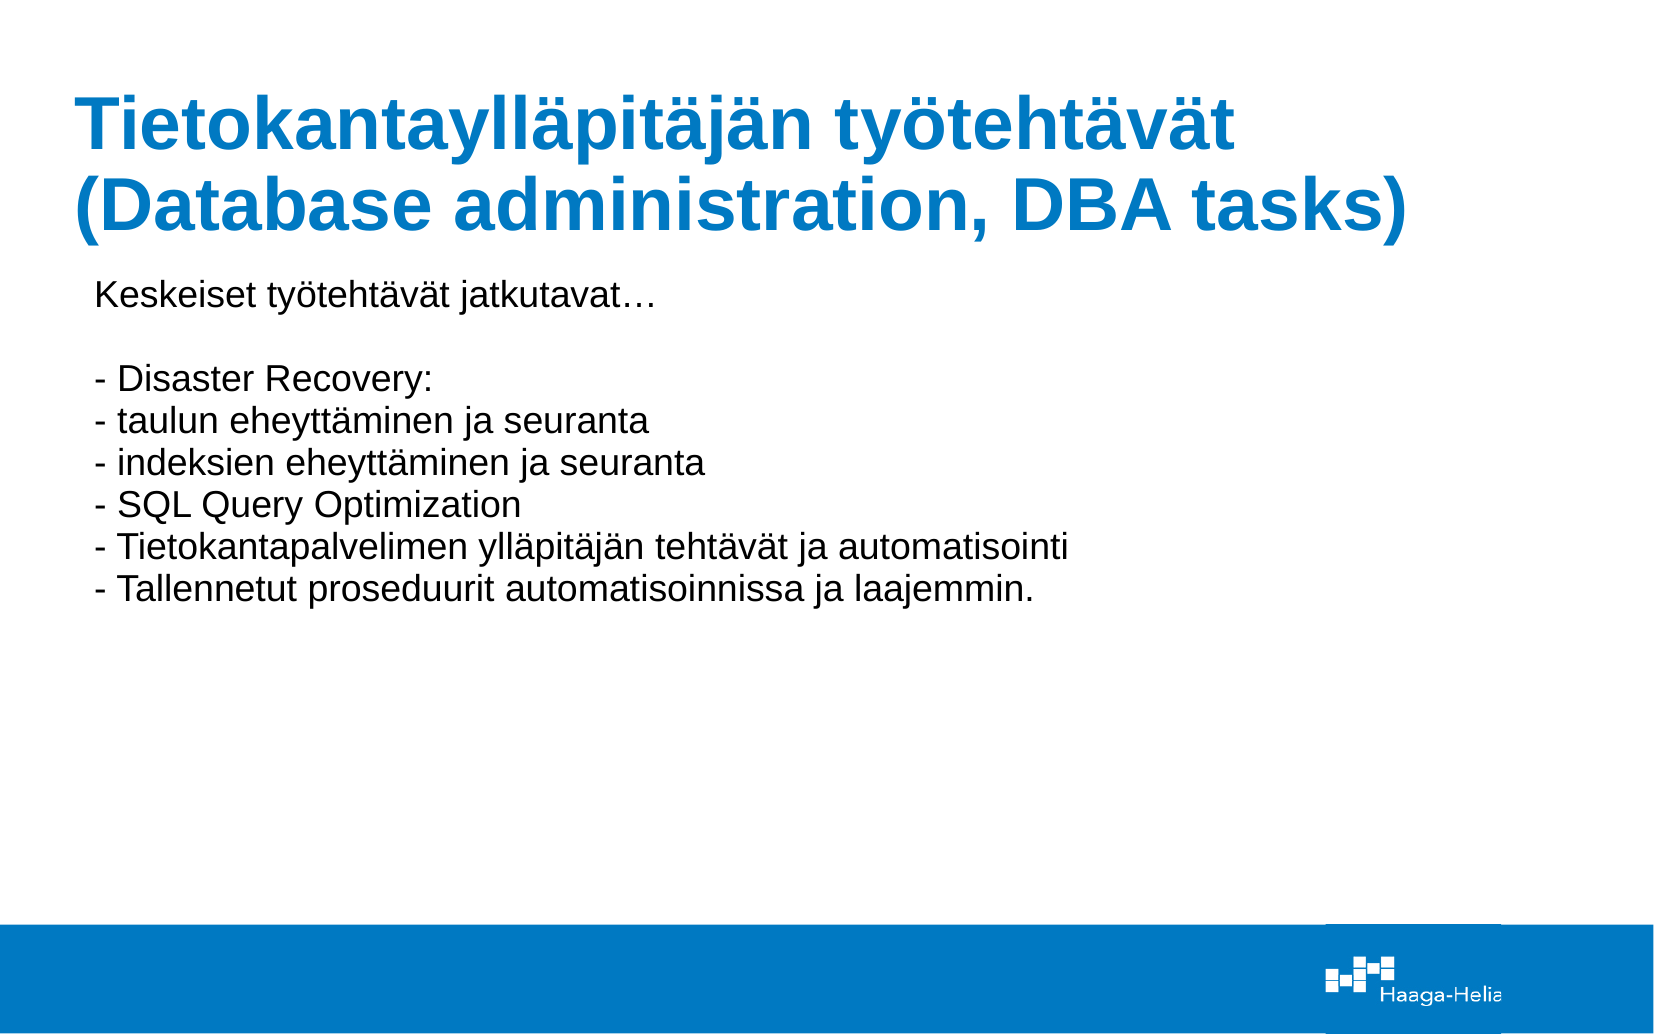

# Tietokantaylläpitäjän työtehtävät (Database administration, DBA tasks)
Keskeiset työtehtävät jatkutavat…
- Disaster Recovery:
- taulun eheyttäminen ja seuranta
- indeksien eheyttäminen ja seuranta
- SQL Query Optimization
- Tietokantapalvelimen ylläpitäjän tehtävät ja automatisointi
- Tallennetut proseduurit automatisoinnissa ja laajemmin.